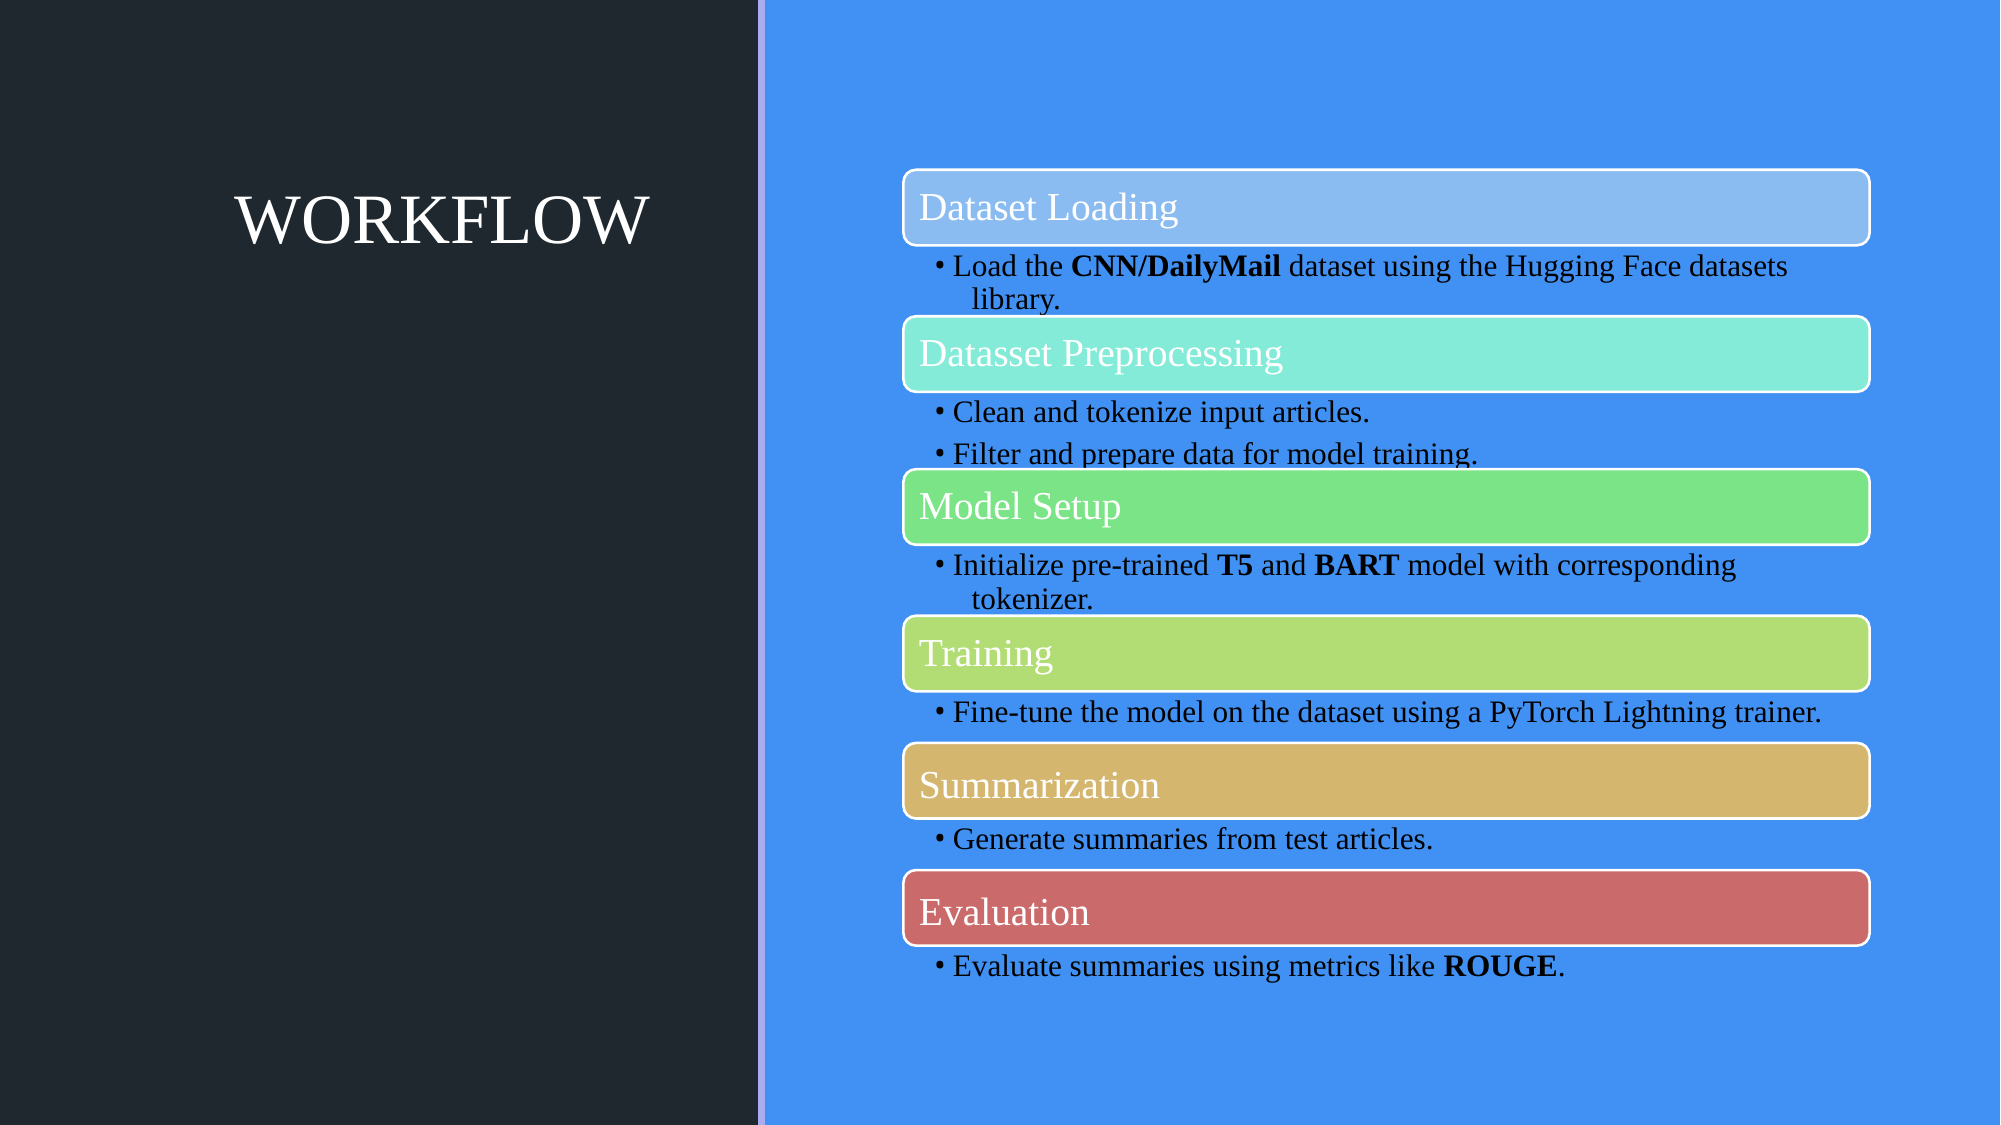

Dataset Loading
Load the CNN/DailyMail dataset using the Hugging Face datasets library.
Datasset Preprocessing
Clean and tokenize input articles.
Filter and prepare data for model training.
Model Setup
Initialize pre-trained T5 and BART model with corresponding tokenizer.
Training
Fine-tune the model on the dataset using a PyTorch Lightning trainer.
Summarization
Generate summaries from test articles.
Evaluation
Evaluate summaries using metrics like ROUGE.
# WORKFLOW